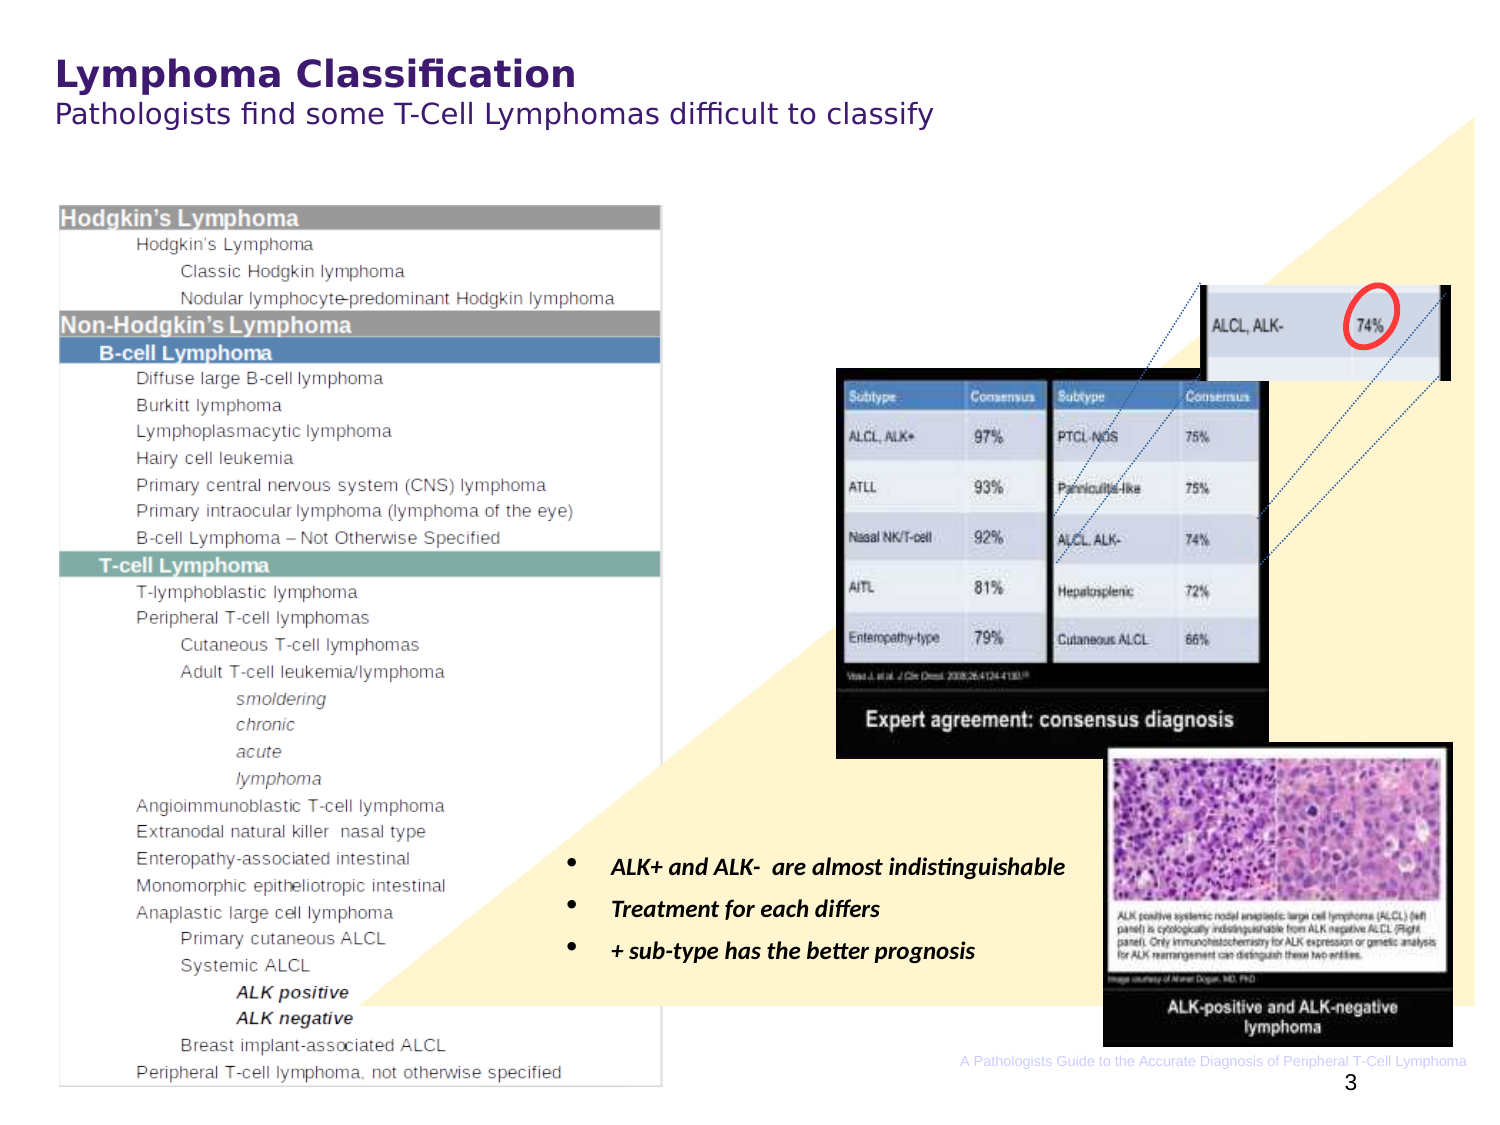

# Lymphoma Classification Pathologists find some T-Cell Lymphomas difficult to classify
ALK+ and ALK- are almost indistinguishable
Treatment for each differs
+ sub-type has the better prognosis
A Pathologists Guide to the Accurate Diagnosis of Peripheral T-Cell Lymphoma